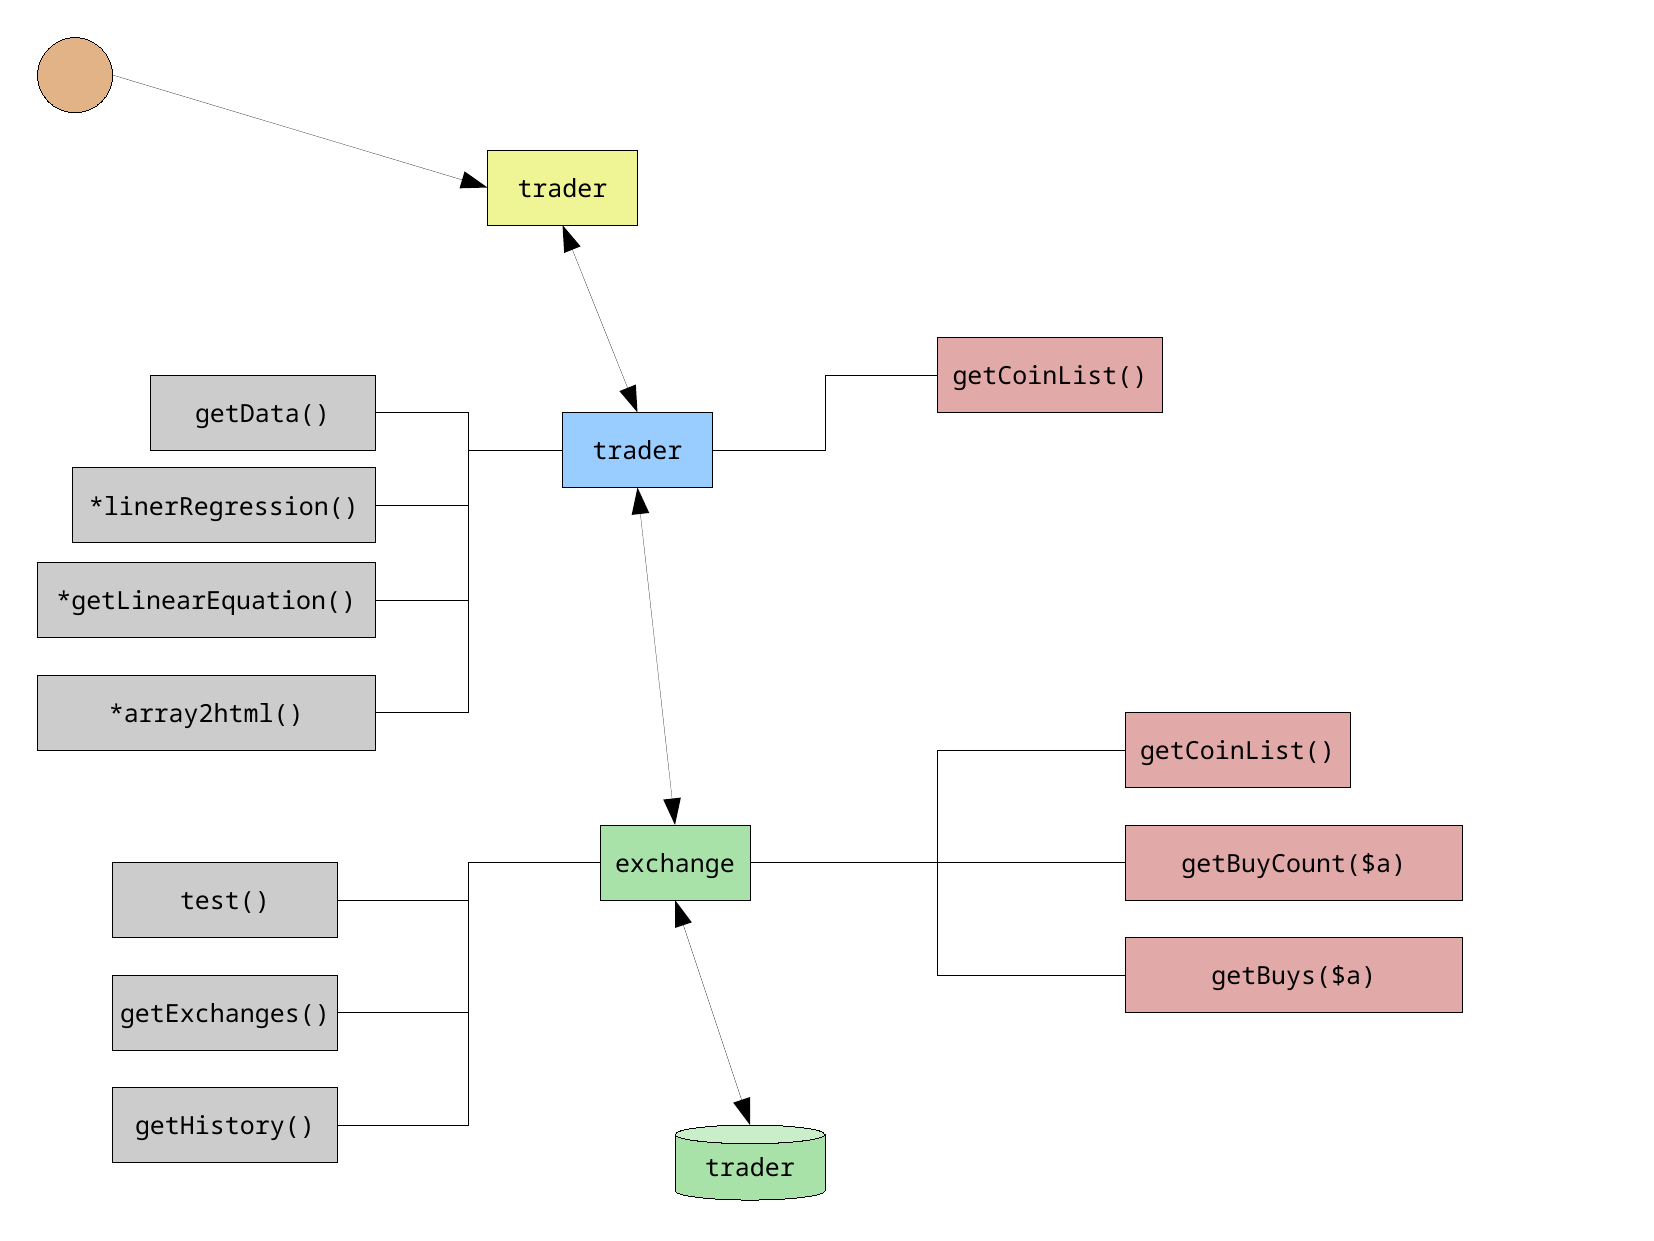

trader
getCoinList()
getData()
trader
*linerRegression()
*getLinearEquation()
*array2html()
getCoinList()
exchange
getBuyCount($a)
test()
getBuys($a)
getExchanges()
getHistory()
trader